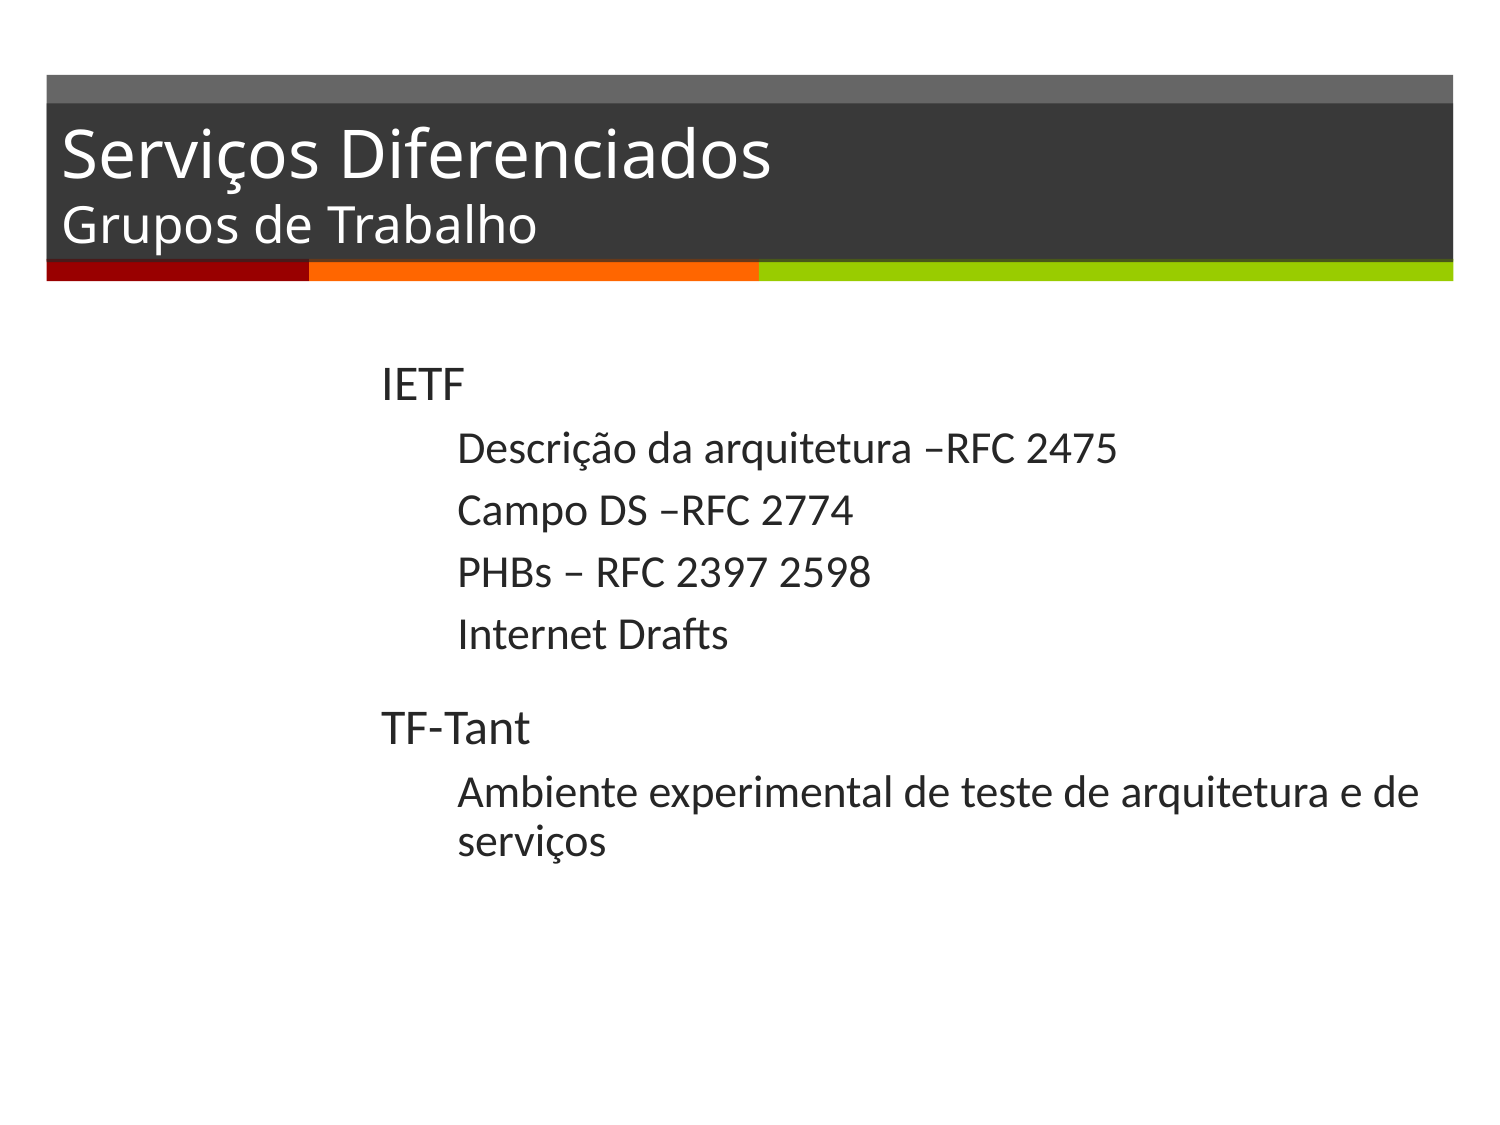

# Serviços Diferenciados Grupos de Trabalho
IETF
Descrição da arquitetura –RFC 2475
Campo DS –RFC 2774
PHBs – RFC 2397 2598
Internet Drafts
TF-Tant
Ambiente experimental de teste de arquitetura e de serviços